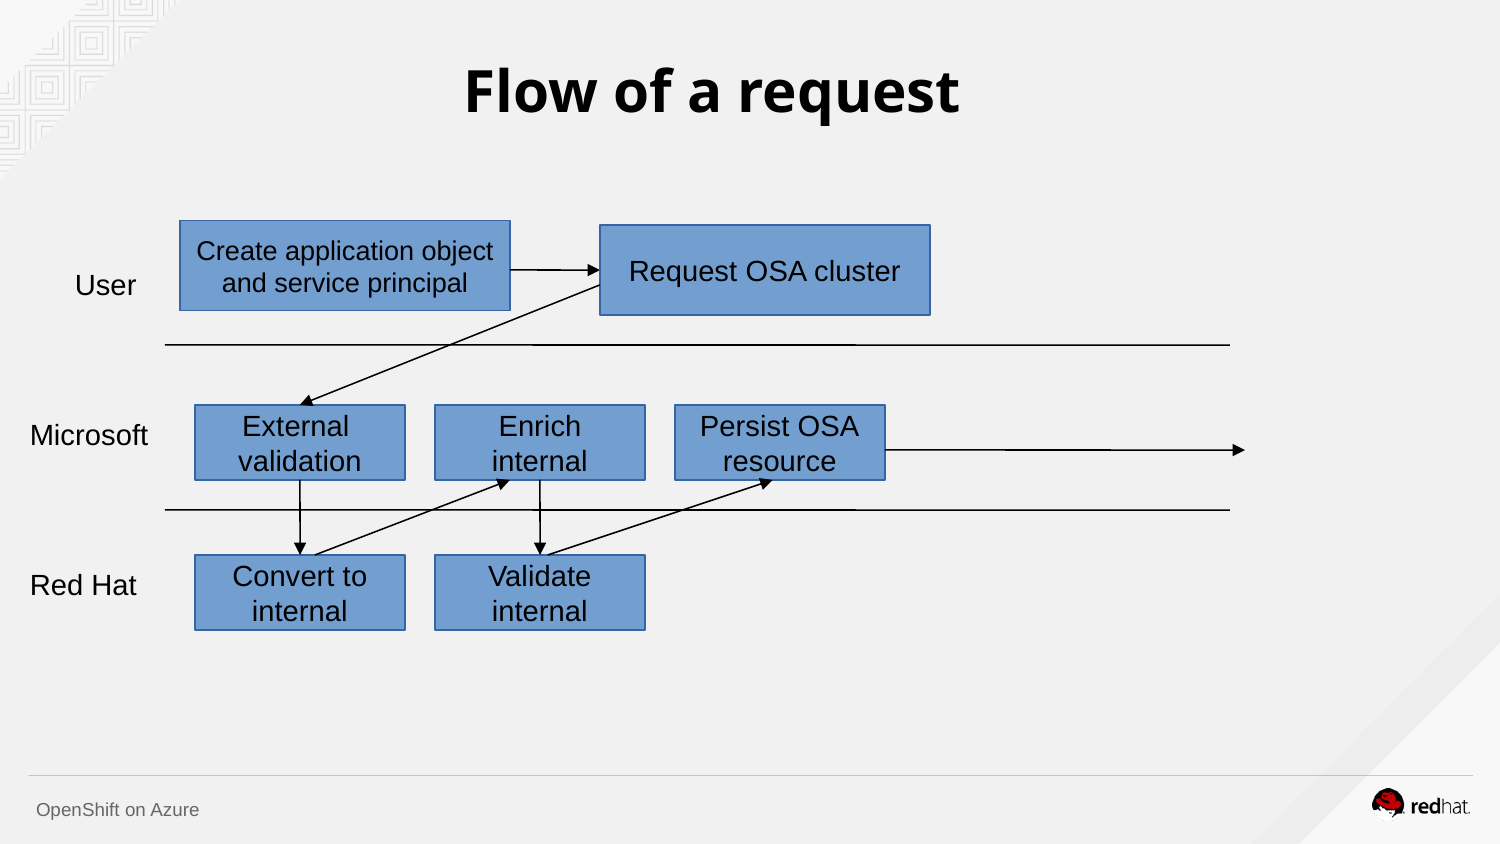

Flow of a request
Create application object
and service principal
Request OSA cluster
User
External
validation
Enrich
internal
Persist OSA
resource
Microsoft
Convert to
internal
Validate
internal
Red Hat